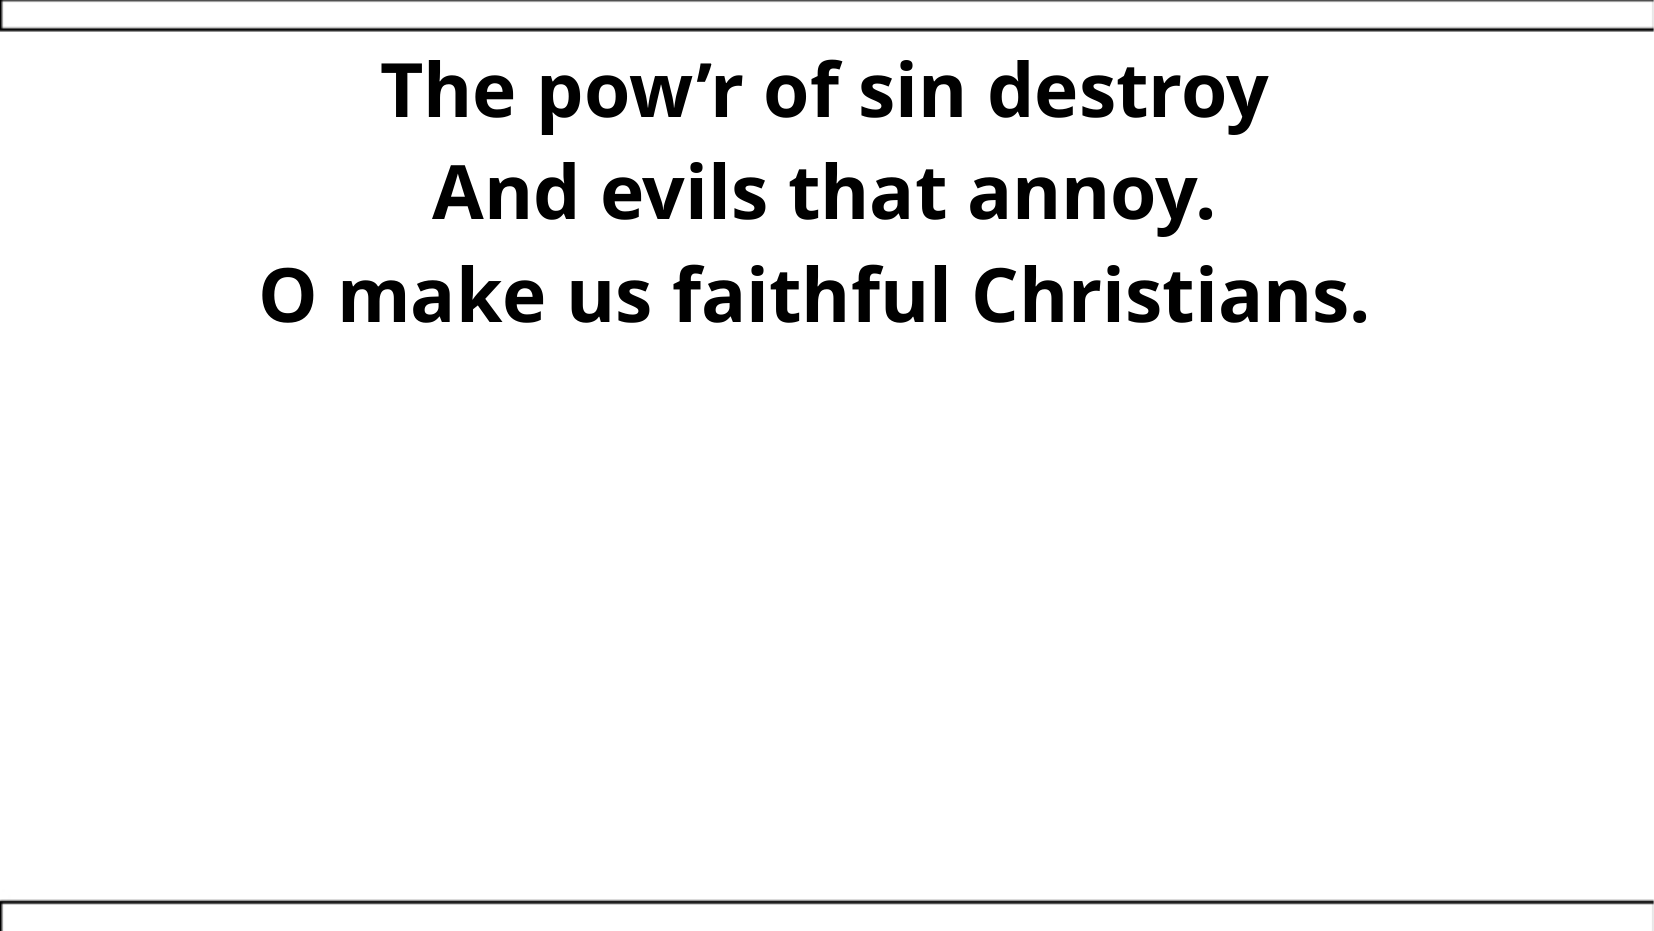

The pow’r of sin destroy
And evils that annoy.
O make us faithful Christians.